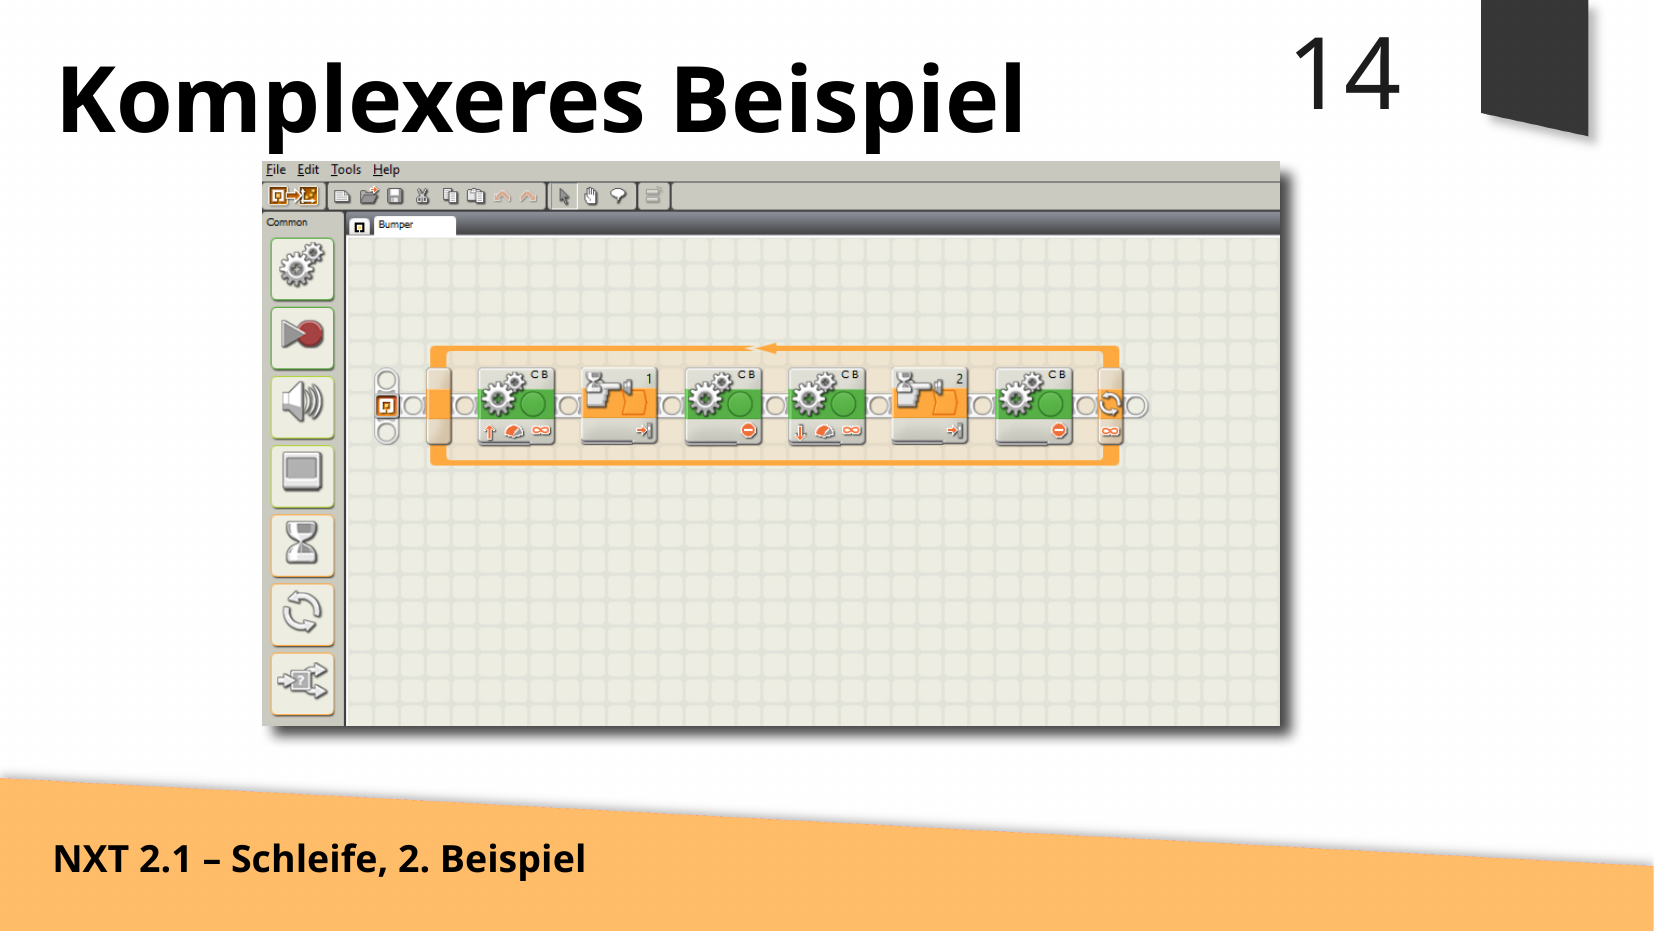

# Komplexeres Beispiel
NXT 2.1 – Schleife, 2. Beispiel